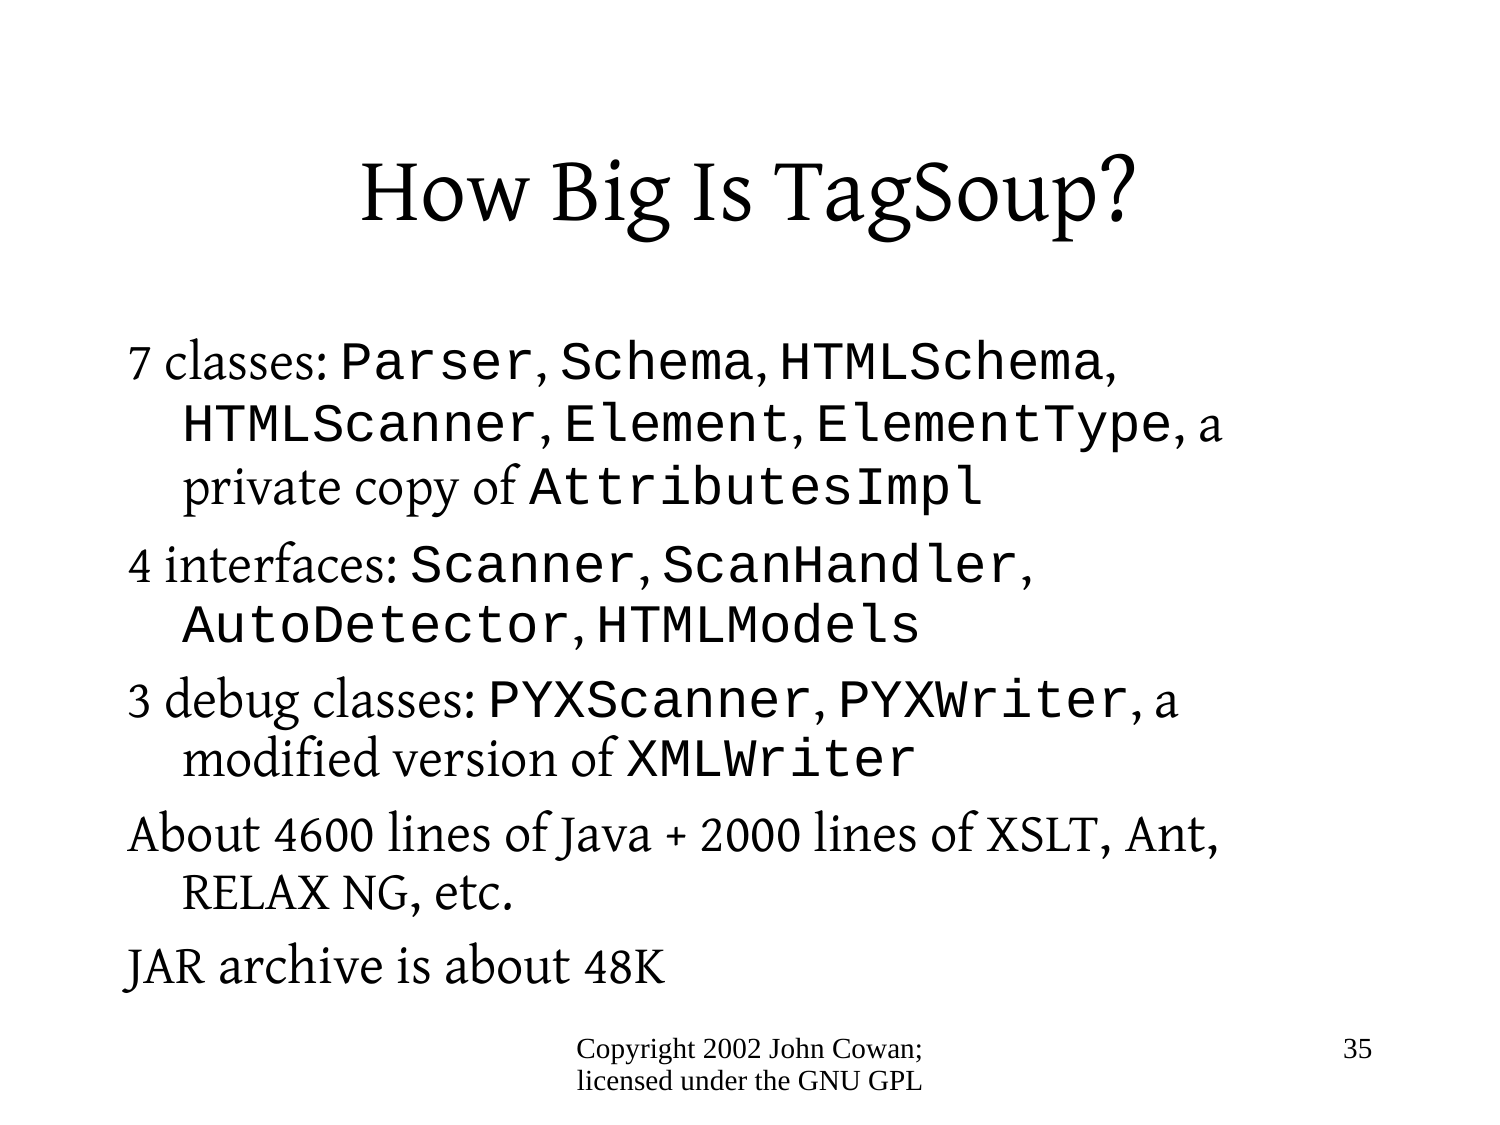

# How Big Is TagSoup?
7 classes: Parser, Schema, HTMLSchema, HTMLScanner, Element, ElementType, a private copy of AttributesImpl
4 interfaces: Scanner, ScanHandler, AutoDetector, HTMLModels
3 debug classes: PYXScanner, PYXWriter, a modified version of XMLWriter
About 4600 lines of Java + 2000 lines of XSLT, Ant, RELAX NG, etc.
JAR archive is about 48K
Copyright 2002 John Cowan; licensed under the GNU GPL
35